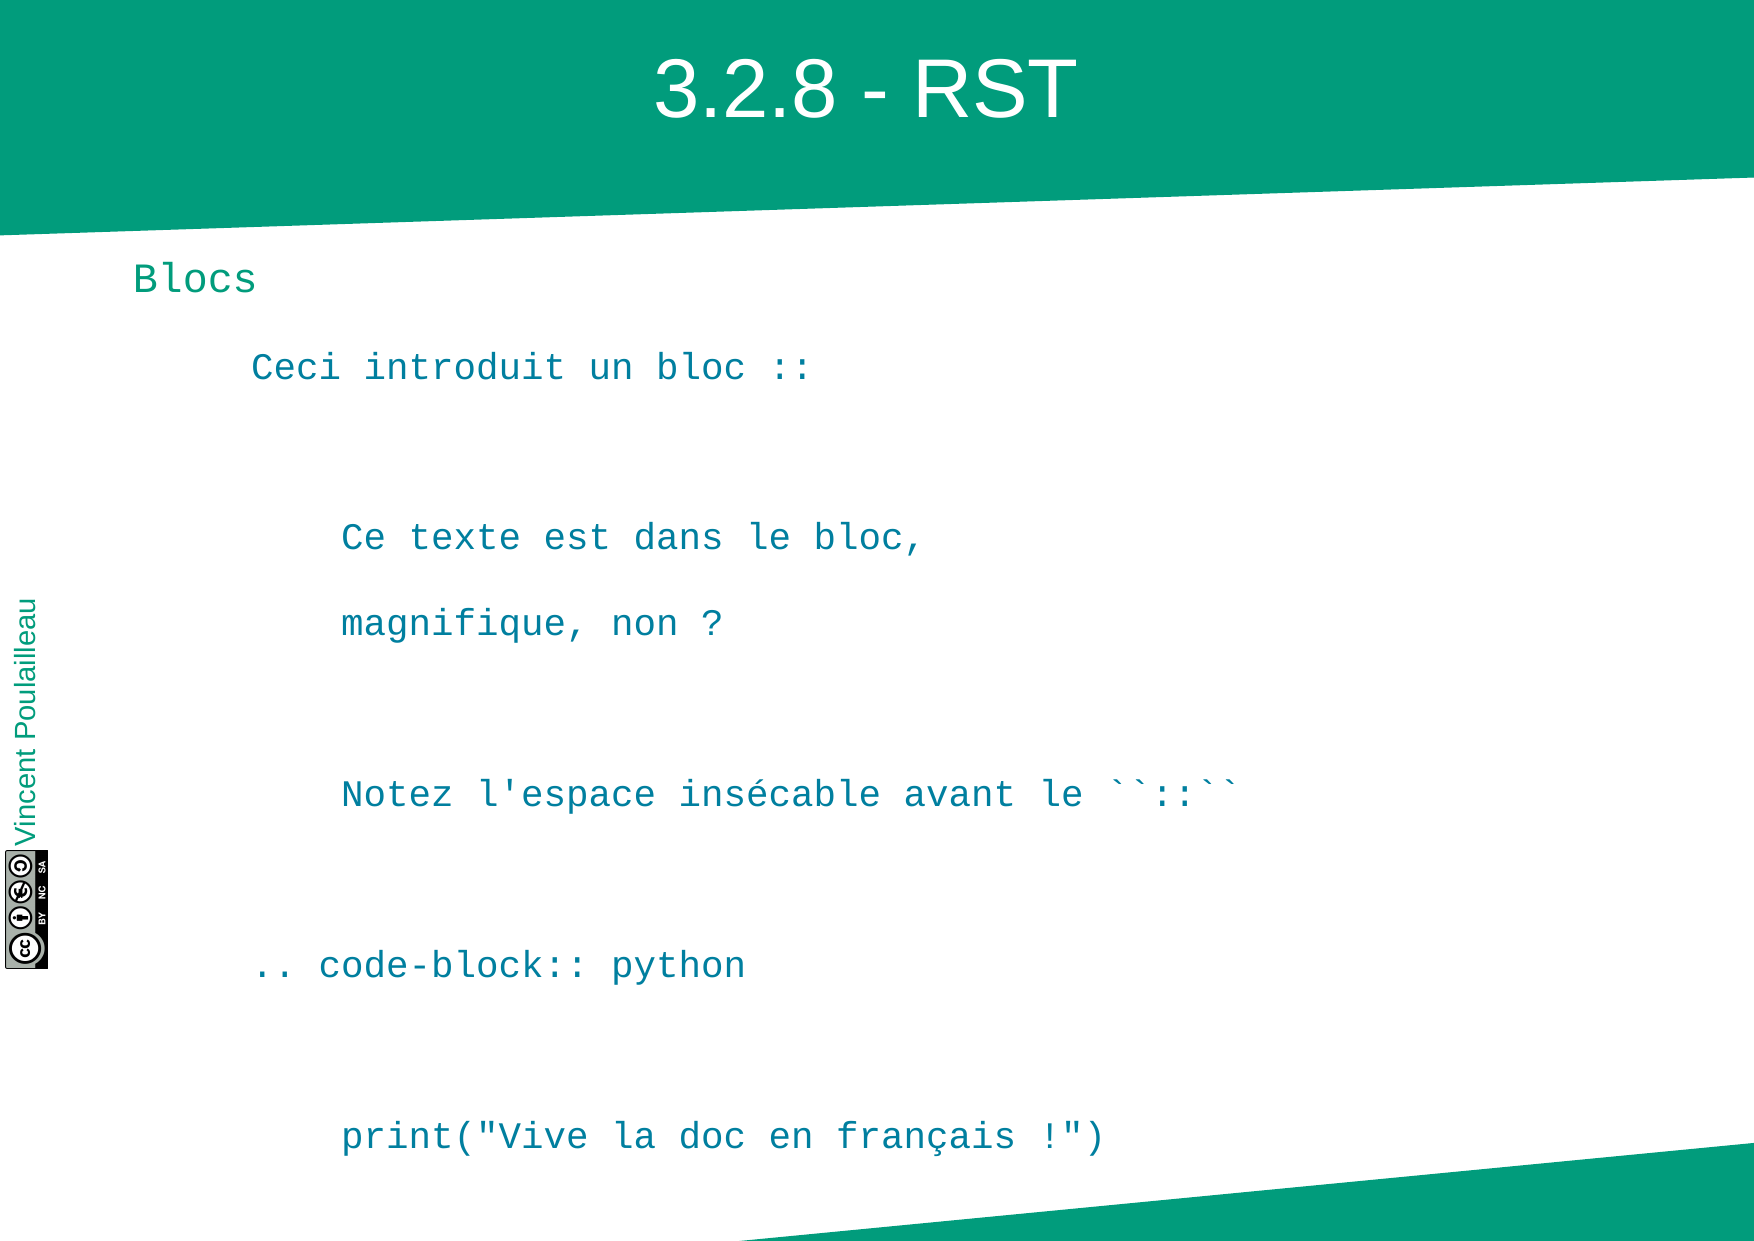

3.2.8 - RST
Blocs
Ceci introduit un bloc ::
    Ce texte est dans le bloc,
    magnifique, non ?
    Notez l'espace insécable avant le ``::``
.. code-block:: python
    print("Vive la doc en français !")
© 2019 Vincent Poulailleau